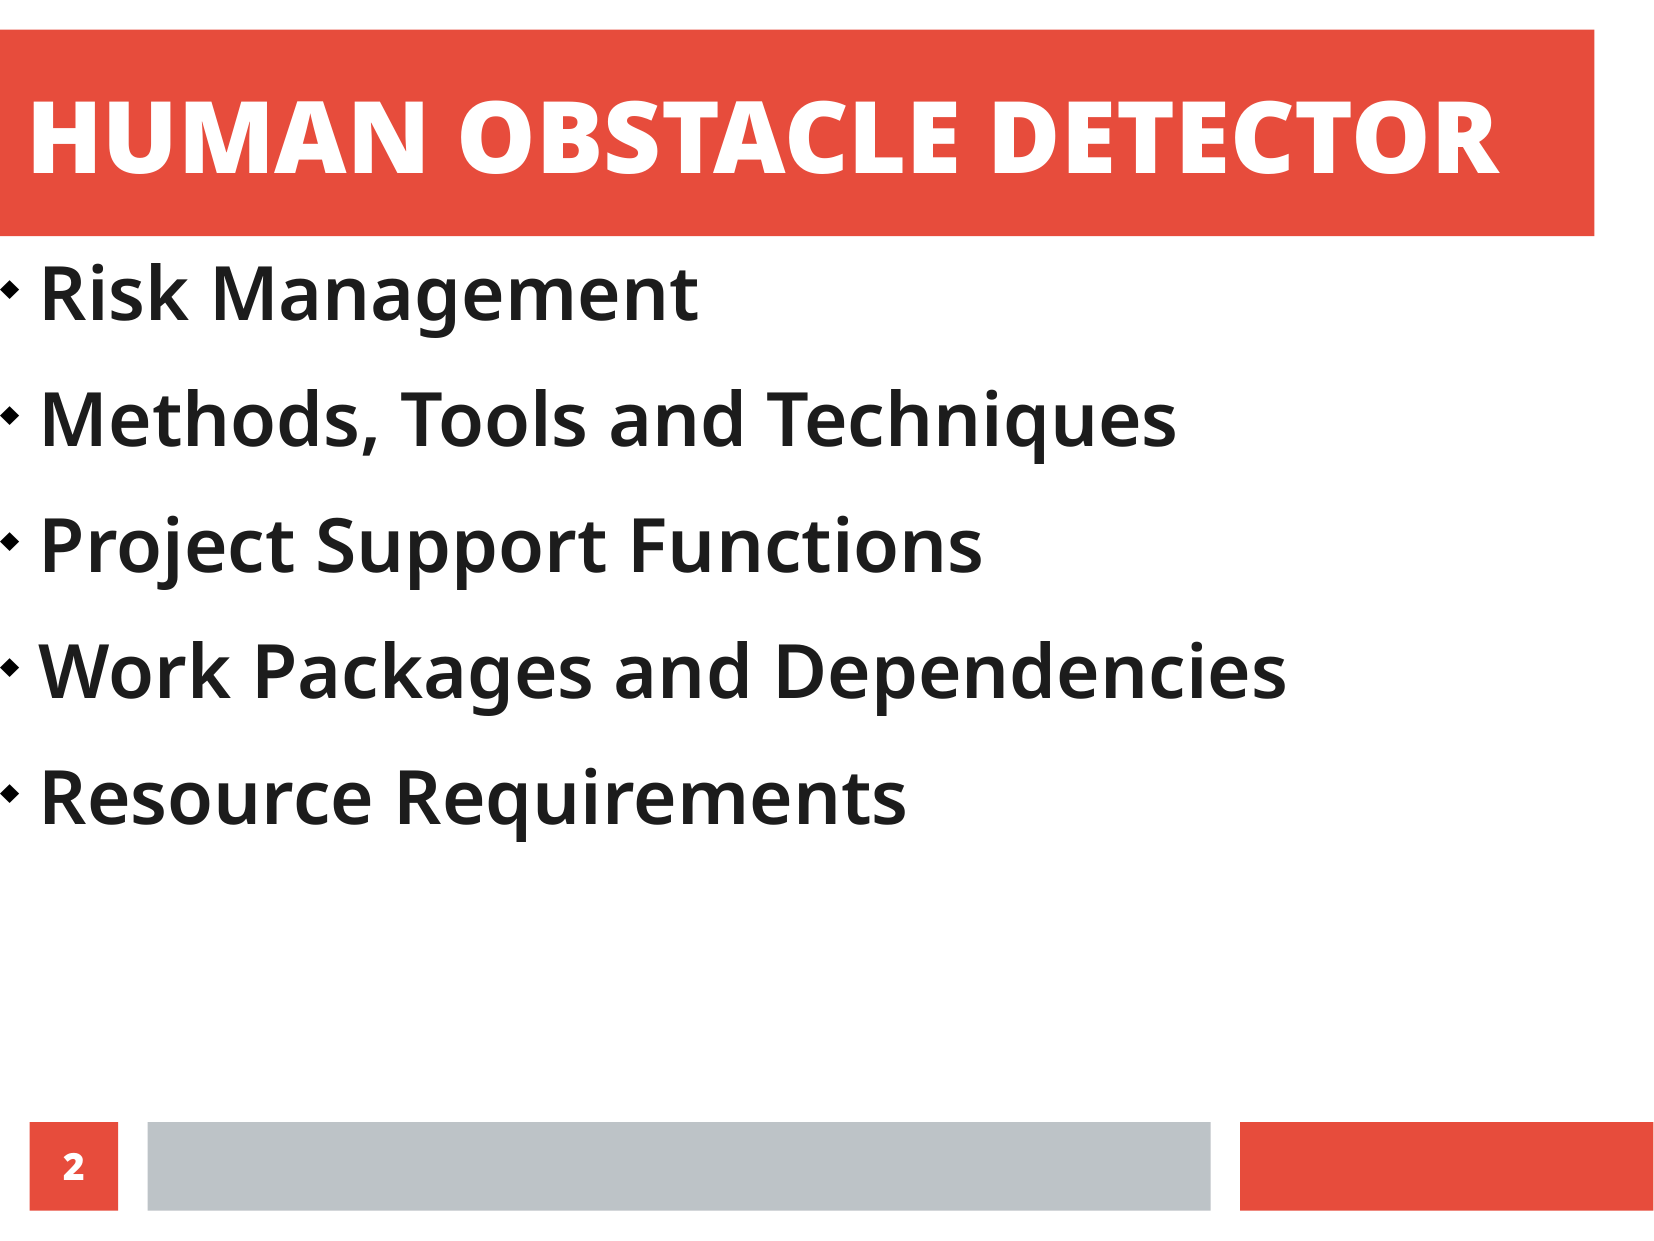

# HUMAN OBSTACLE DETECTOR
 Risk Management
 Methods, Tools and Techniques
 Project Support Functions
 Work Packages and Dependencies
 Resource Requirements
2